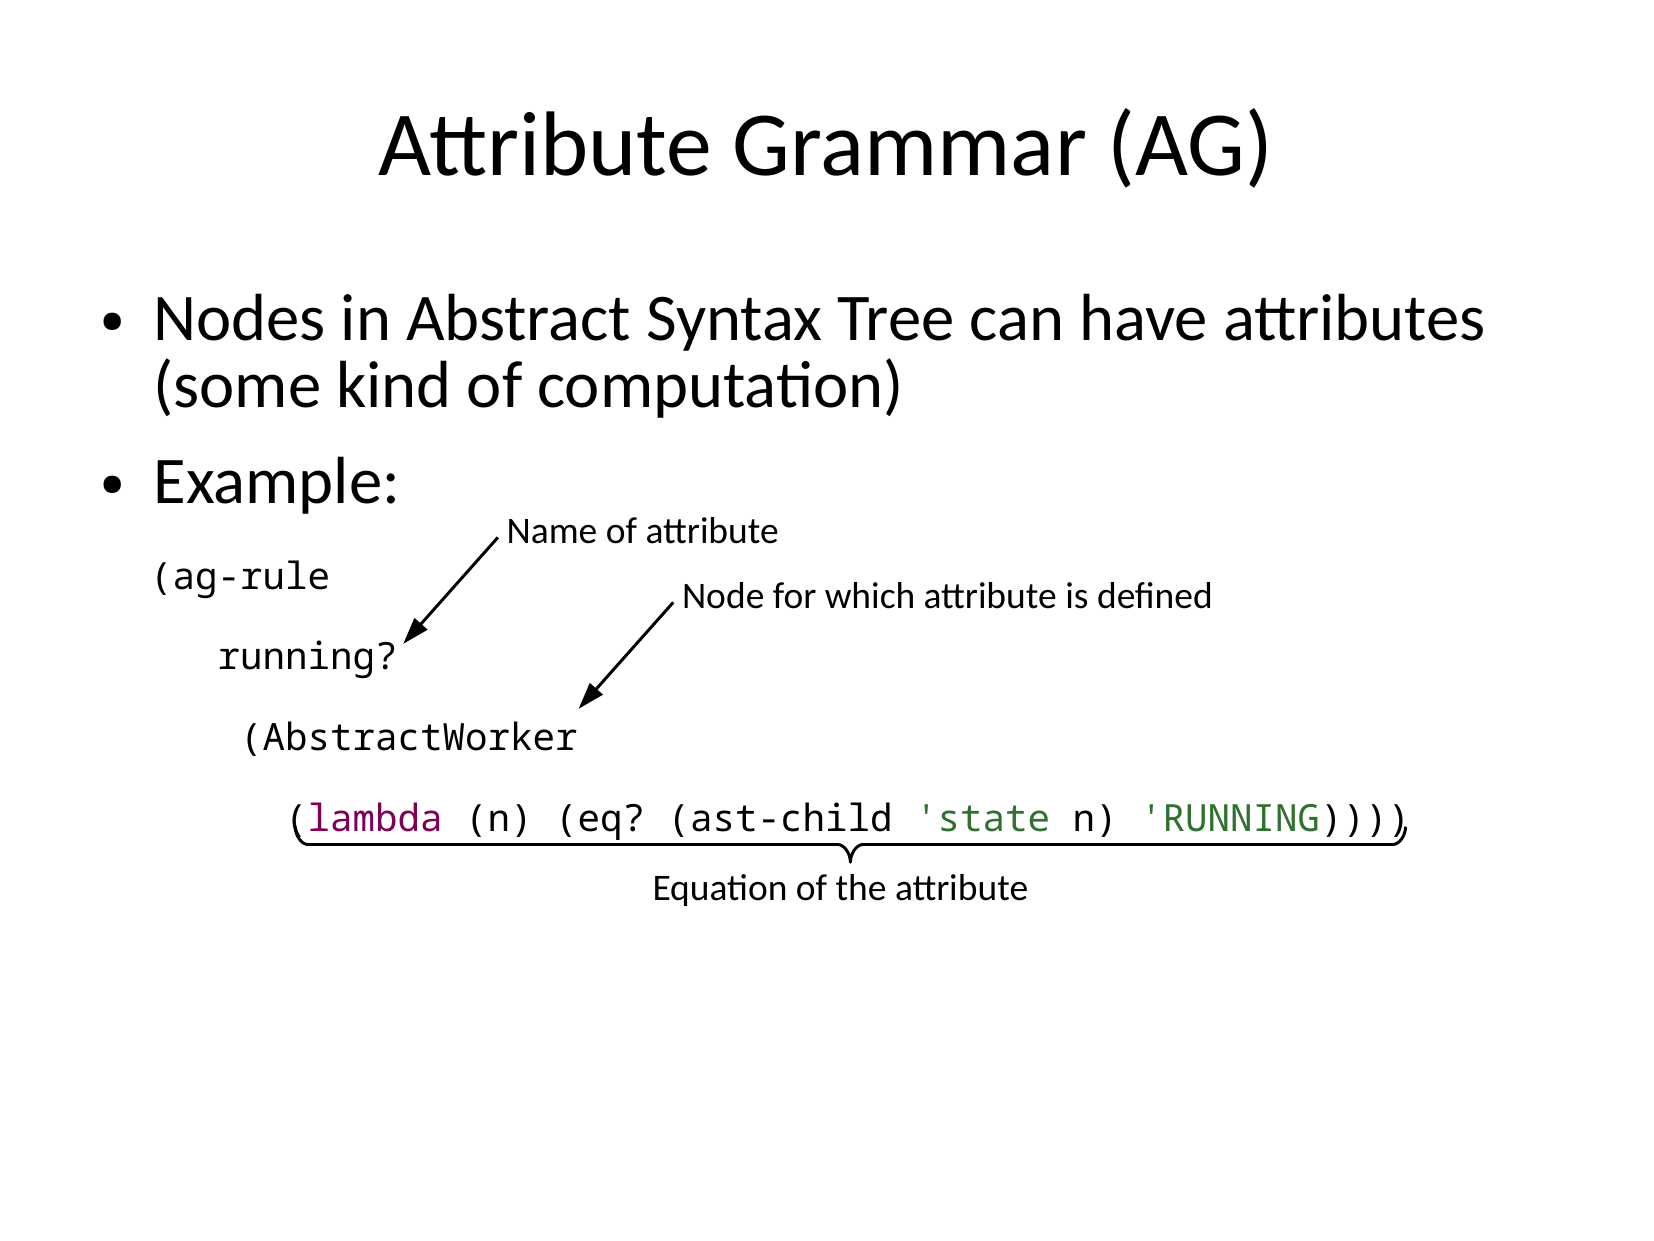

# Attribute Grammar (AG)
Nodes in Abstract Syntax Tree can have attributes (some kind of computation)
Example:
 (ag-rule
 running?
 (AbstractWorker
 (lambda (n) (eq? (ast-child 'state n) 'RUNNING))))
Name of attribute
Node for which attribute is defined
Equation of the attribute